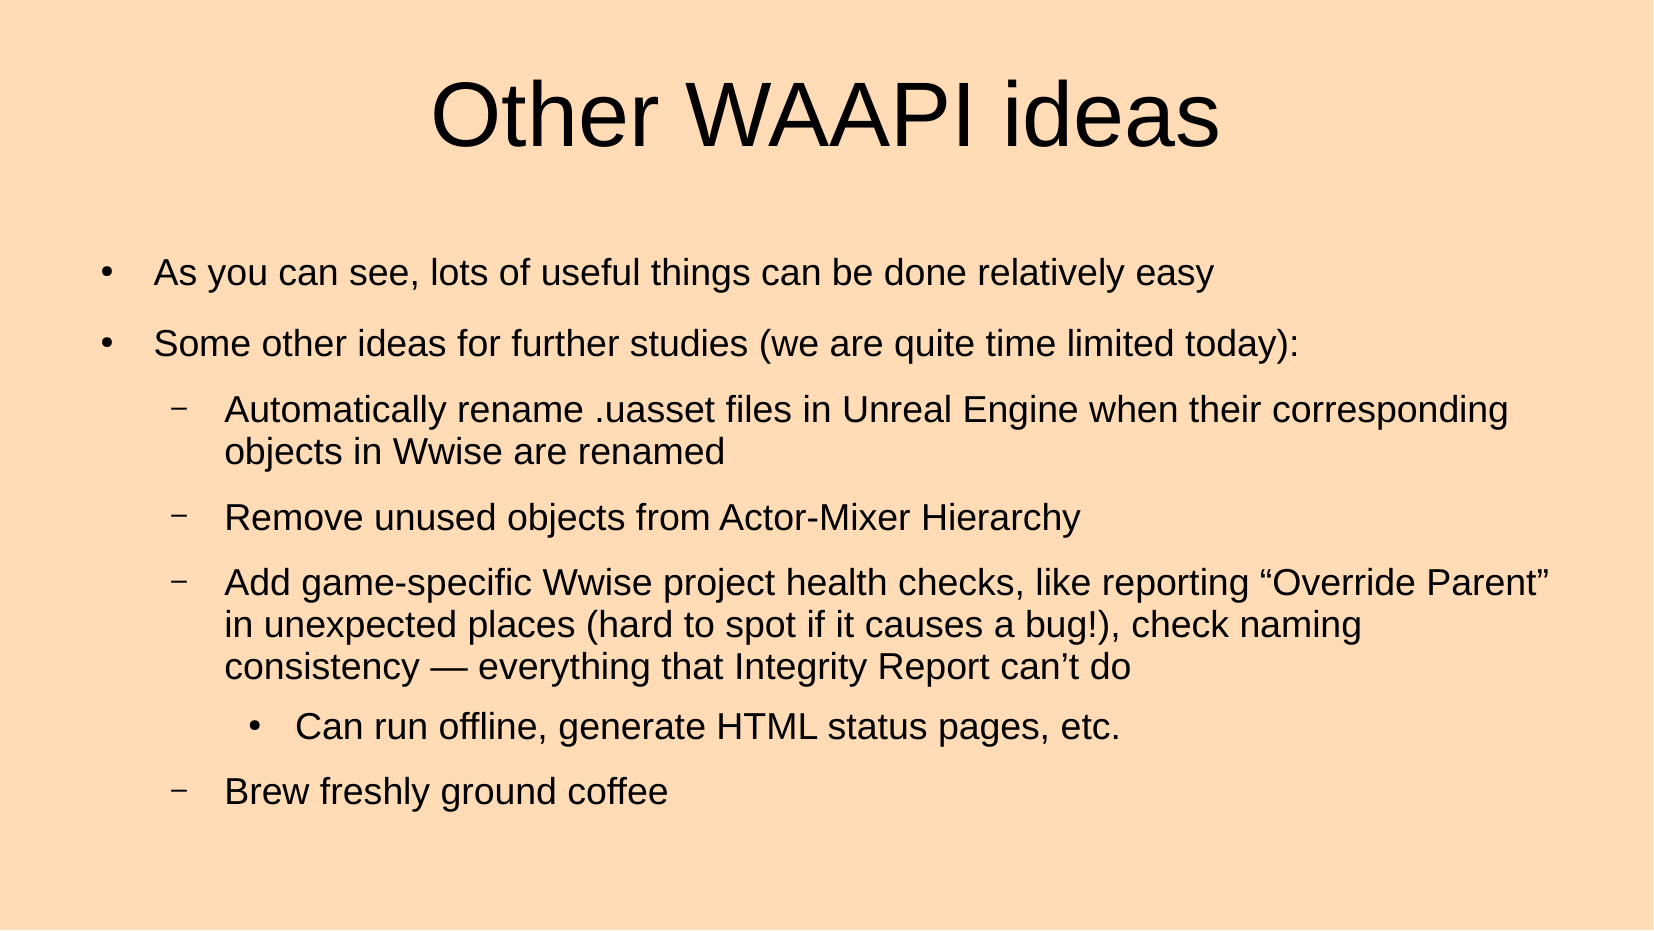

# Other WAAPI ideas
As you can see, lots of useful things can be done relatively easy
Some other ideas for further studies (we are quite time limited today):
Automatically rename .uasset files in Unreal Engine when their corresponding objects in Wwise are renamed
Remove unused objects from Actor-Mixer Hierarchy
Add game-specific Wwise project health checks, like reporting “Override Parent” in unexpected places (hard to spot if it causes a bug!), check naming consistency — everything that Integrity Report can’t do
Can run offline, generate HTML status pages, etc.
Brew freshly ground coffee